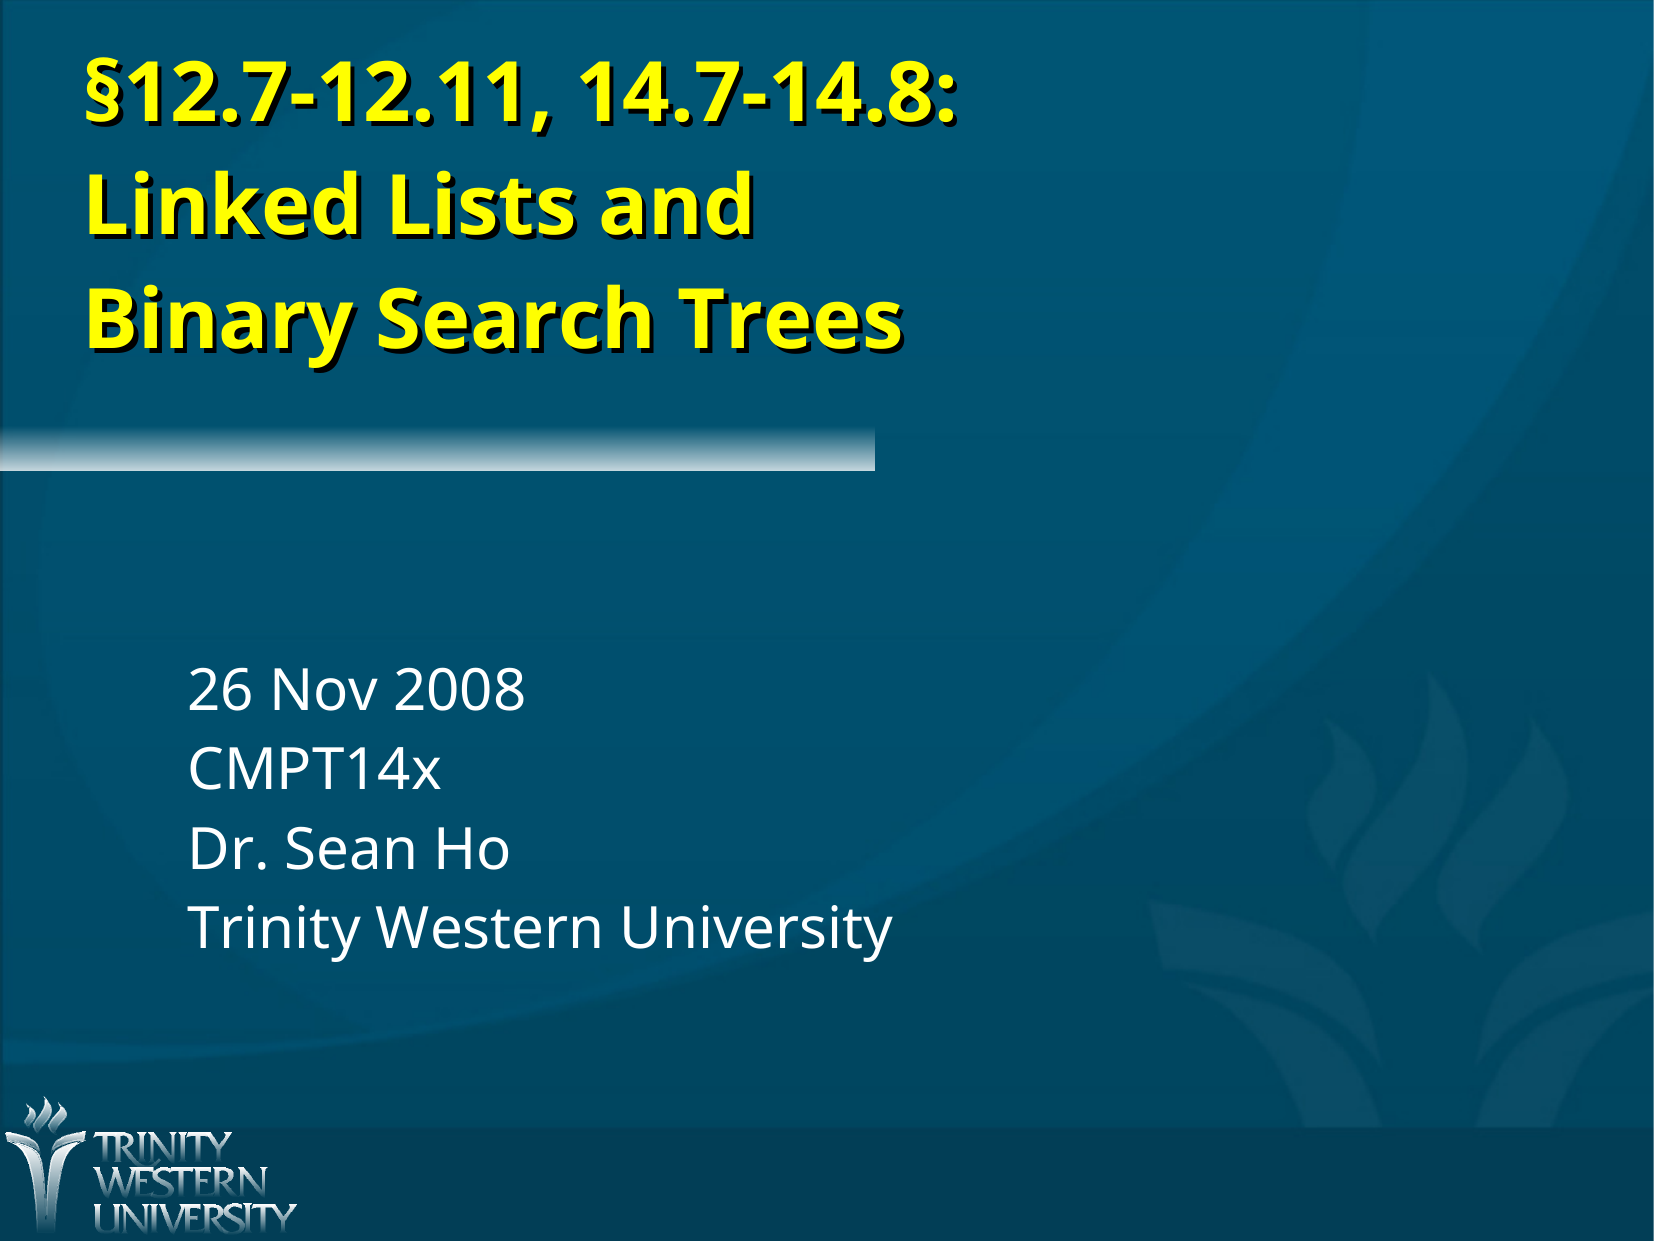

# §12.7-12.11, 14.7-14.8: Linked Lists and Binary Search Trees
26 Nov 2008
CMPT14x
Dr. Sean Ho
Trinity Western University